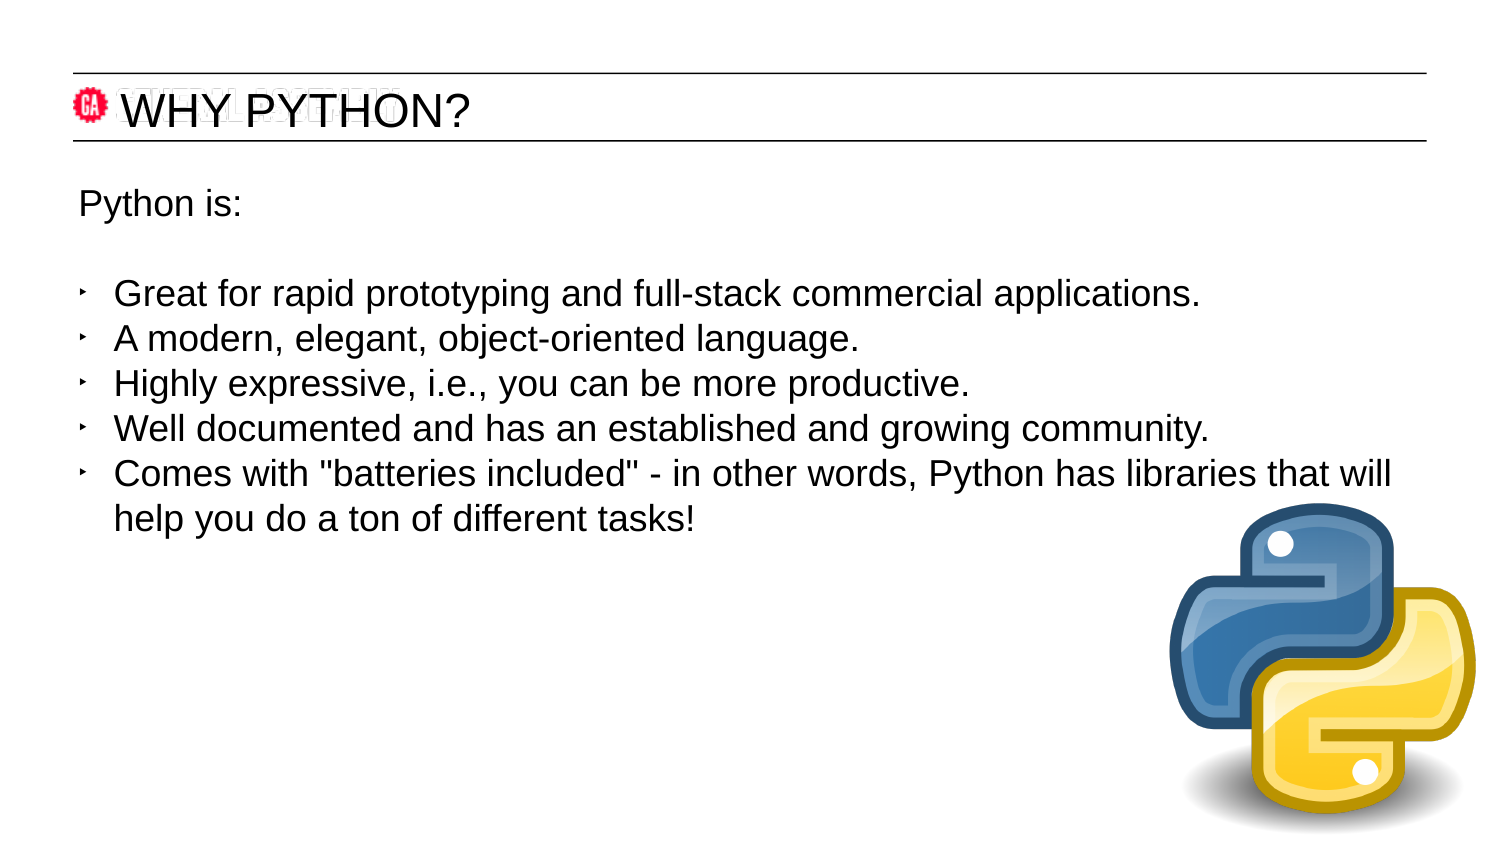

WHY PYTHON?
Python is:
Great for rapid prototyping and full-stack commercial applications.
A modern, elegant, object-oriented language.
Highly expressive, i.e., you can be more productive.
Well documented and has an established and growing community.
Comes with "batteries included" - in other words, Python has libraries that will help you do a ton of different tasks!